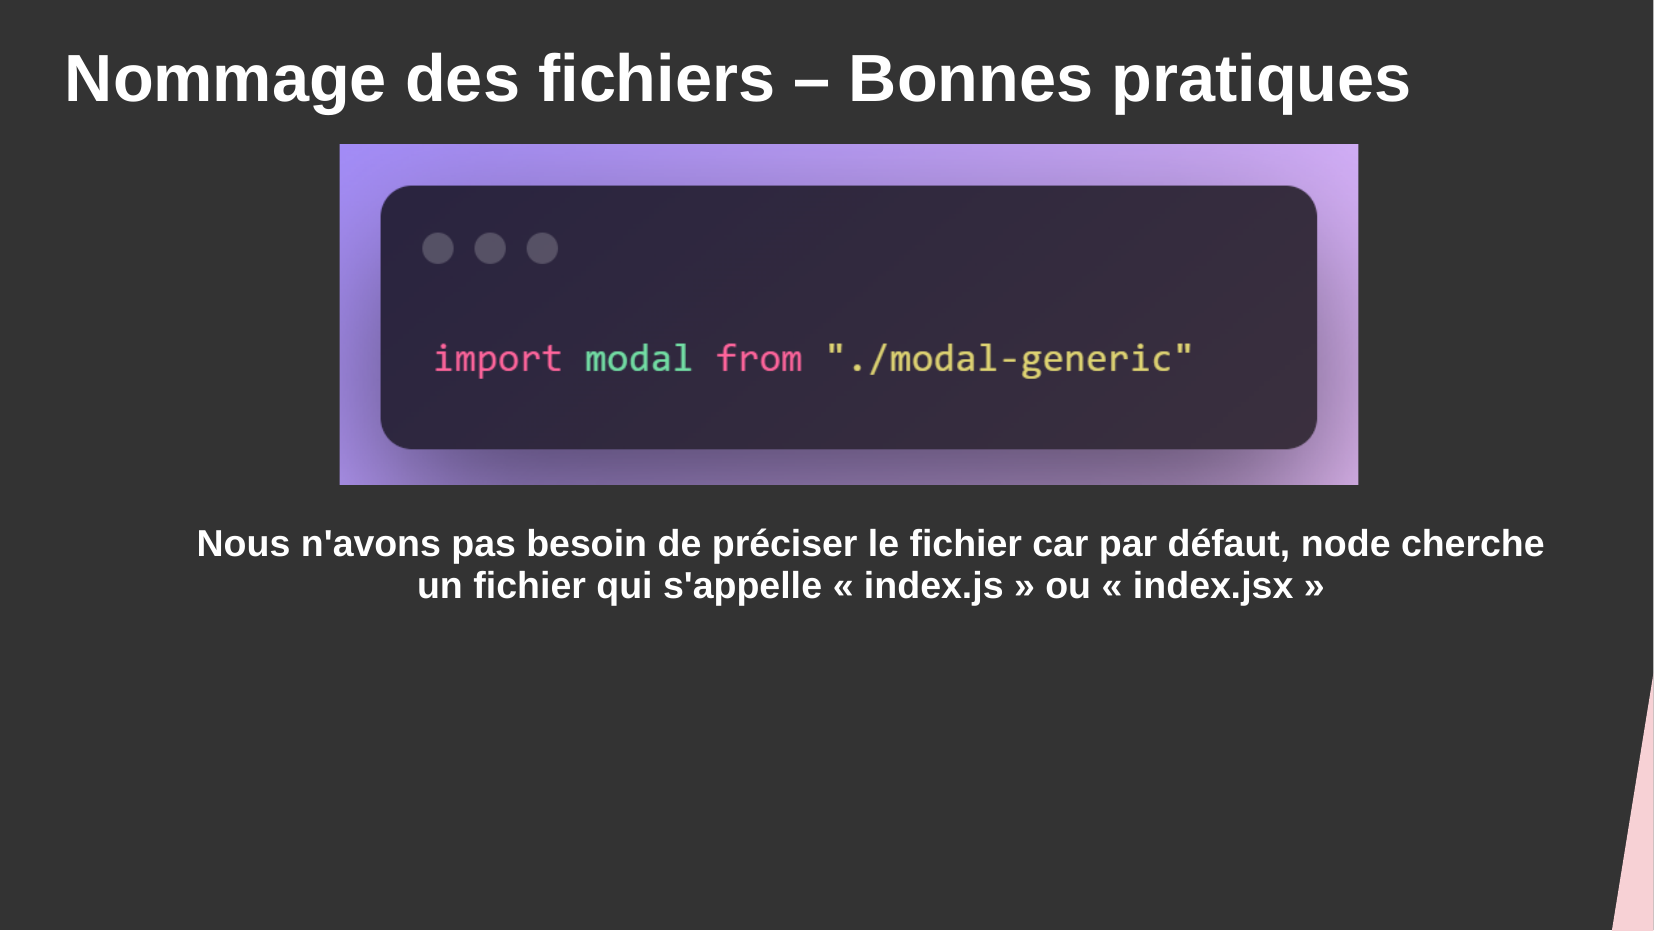

# Nommage des fichiers – Bonnes pratiques
Nous n'avons pas besoin de préciser le fichier car par défaut, node cherche un fichier qui s'appelle « index.js » ou « index.jsx »